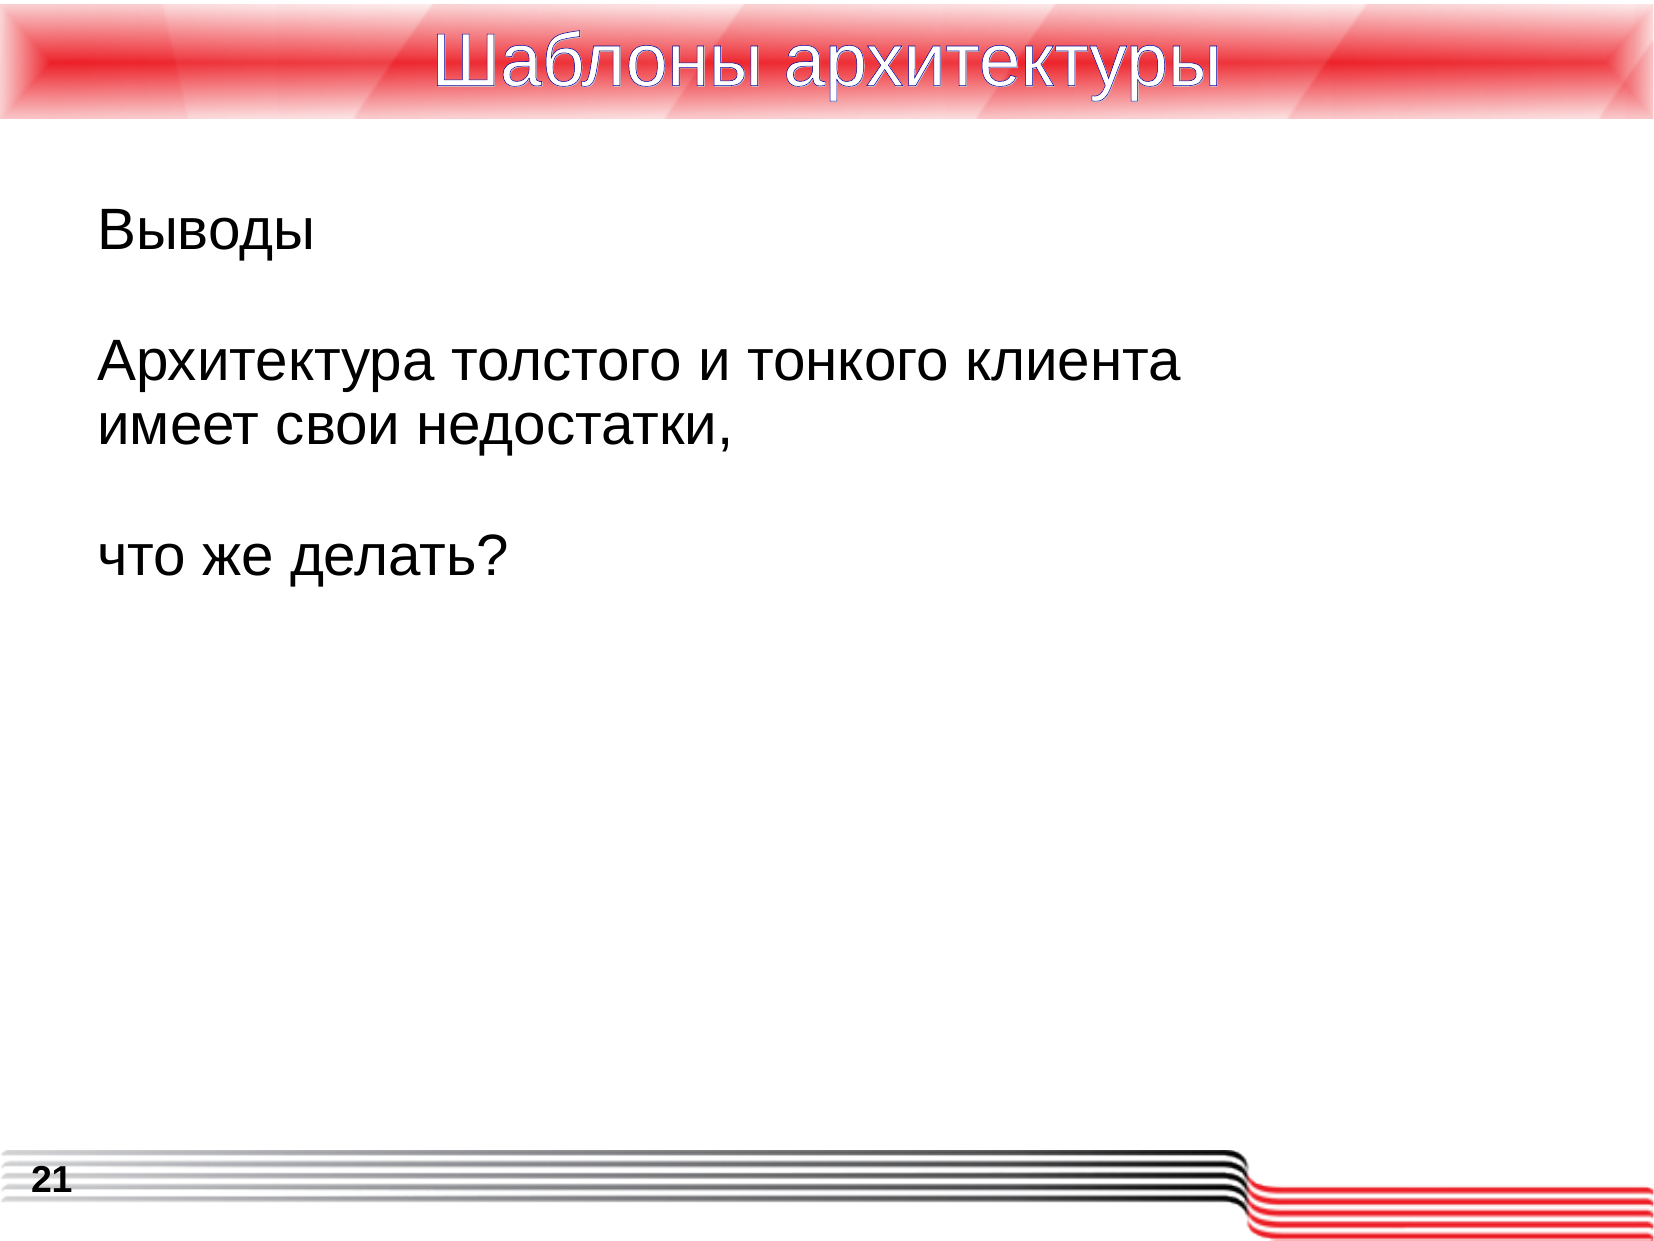

# Шаблоны архитектуры
Выводы
Архитектура толстого и тонкого клиента
имеет свои недостатки,
что же делать?
21